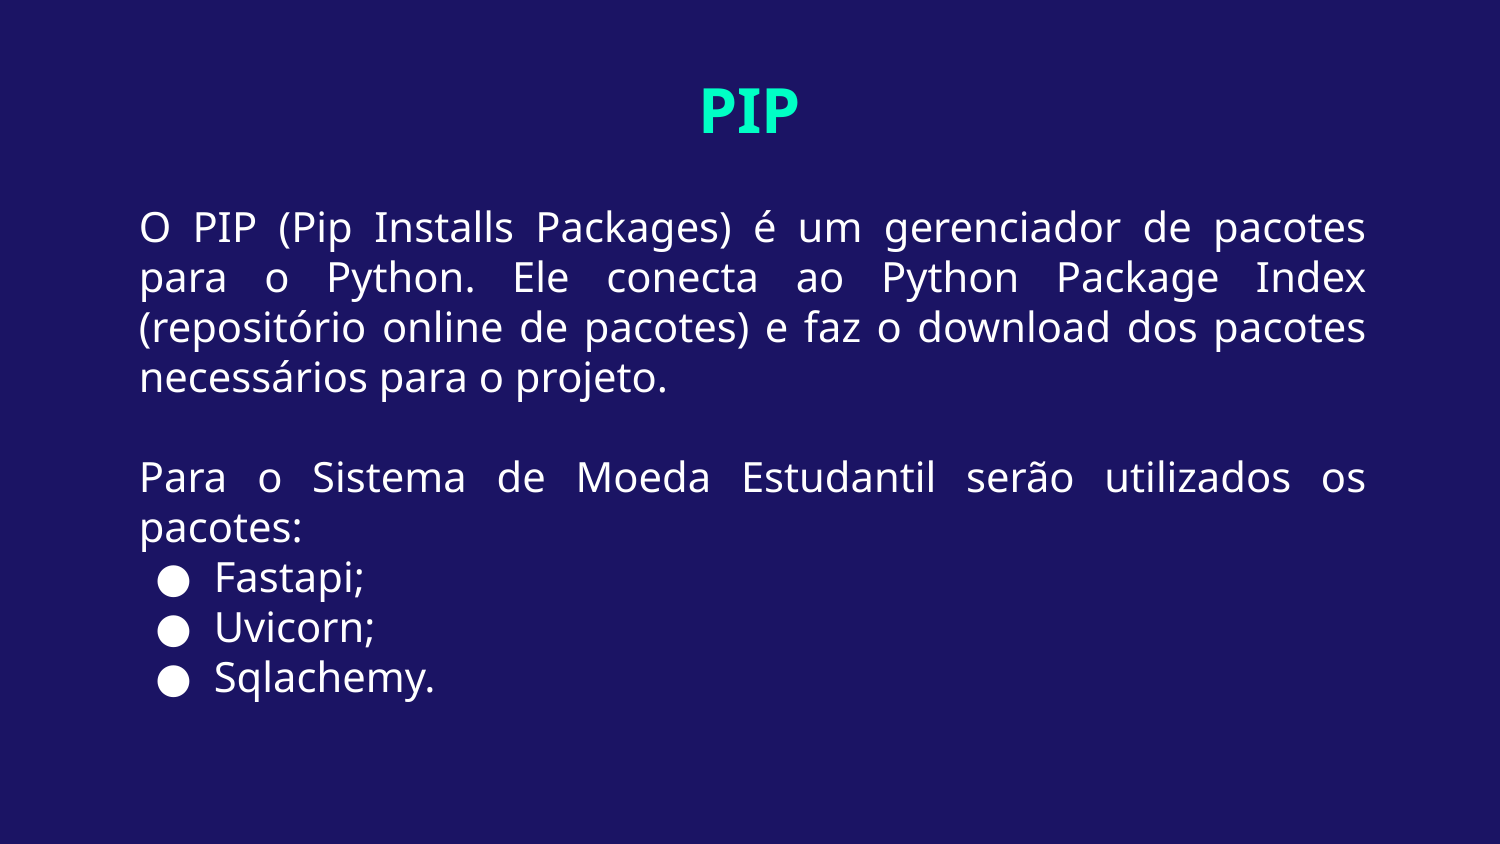

# PIP
O PIP (Pip Installs Packages) é um gerenciador de pacotes para o Python. Ele conecta ao Python Package Index (repositório online de pacotes) e faz o download dos pacotes necessários para o projeto.
Para o Sistema de Moeda Estudantil serão utilizados os pacotes:
Fastapi;
Uvicorn;
Sqlachemy.